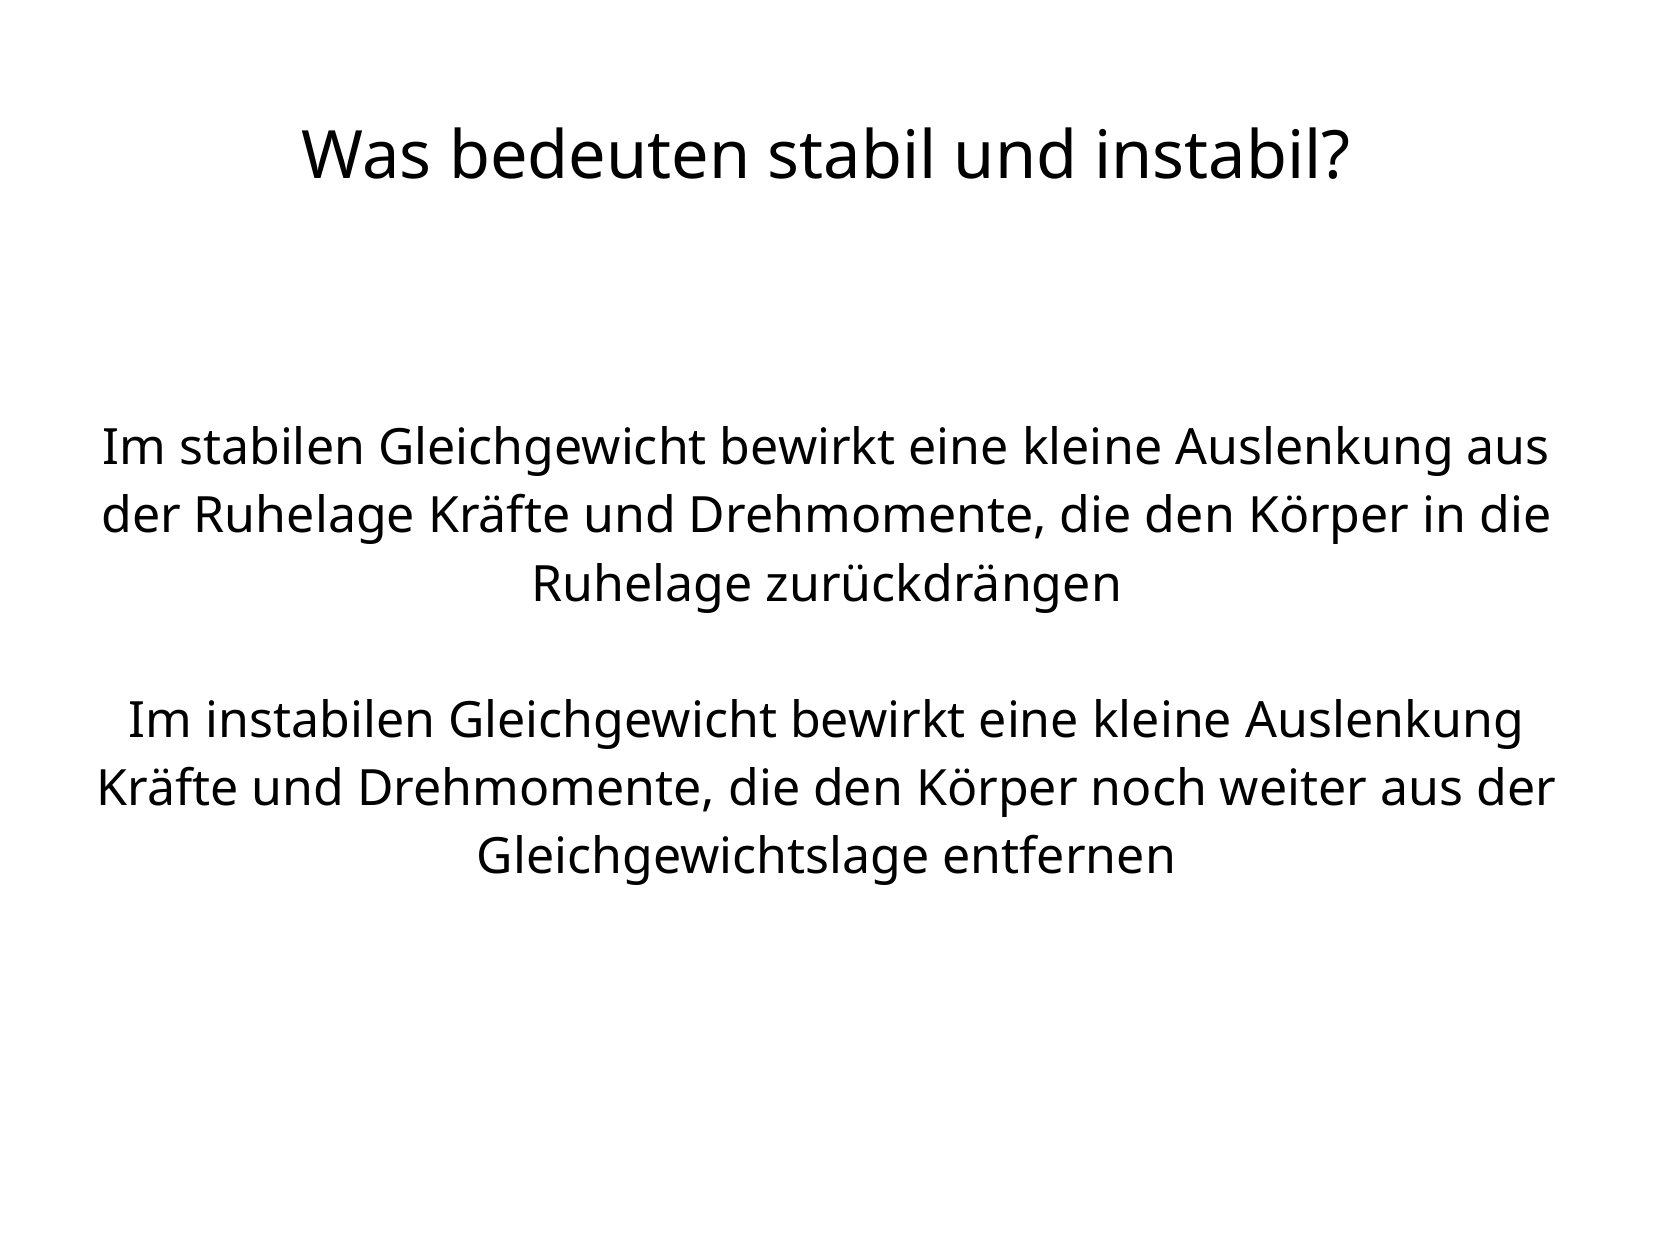

# Was bedeuten stabil und instabil?
Im stabilen Gleichgewicht bewirkt eine kleine Auslenkung aus der Ruhelage Kräfte und Drehmomente, die den Körper in die Ruhelage zurückdrängen
Im instabilen Gleichgewicht bewirkt eine kleine Auslenkung Kräfte und Drehmomente, die den Körper noch weiter aus der Gleichgewichtslage entfernen